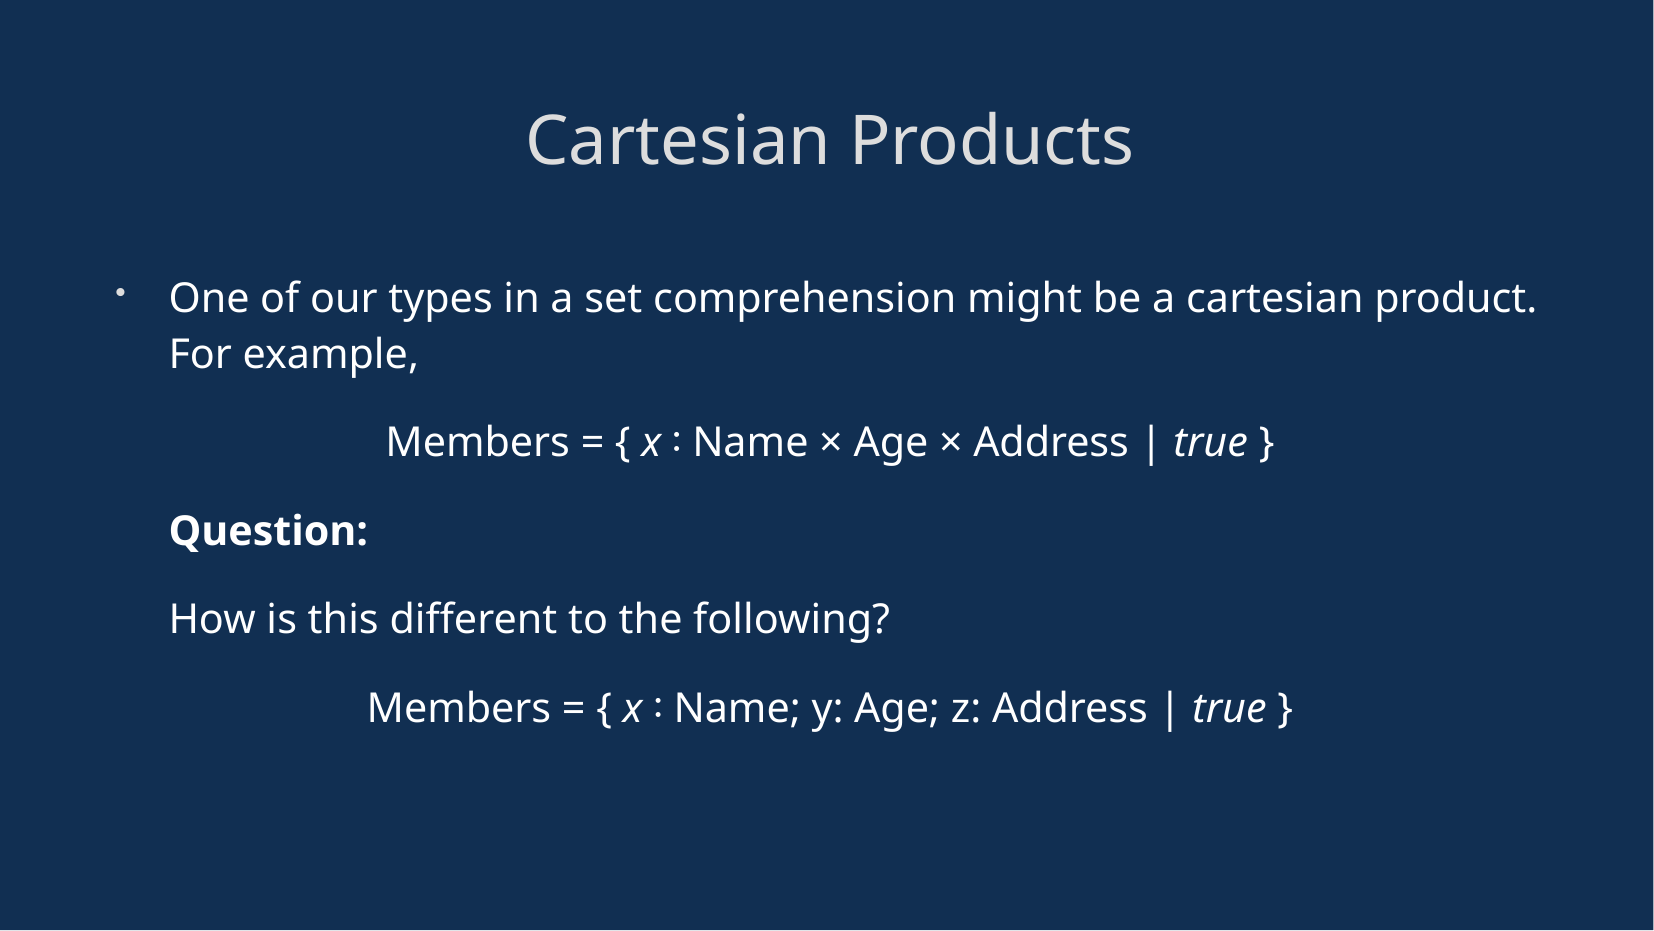

# Cartesian Products
One of our types in a set comprehension might be a cartesian product. For example,
Members = { x ∶ Name × Age × Address | true }
Question:
How is this different to the following?
Members = { x ∶ Name; y: Age; z: Address | true }